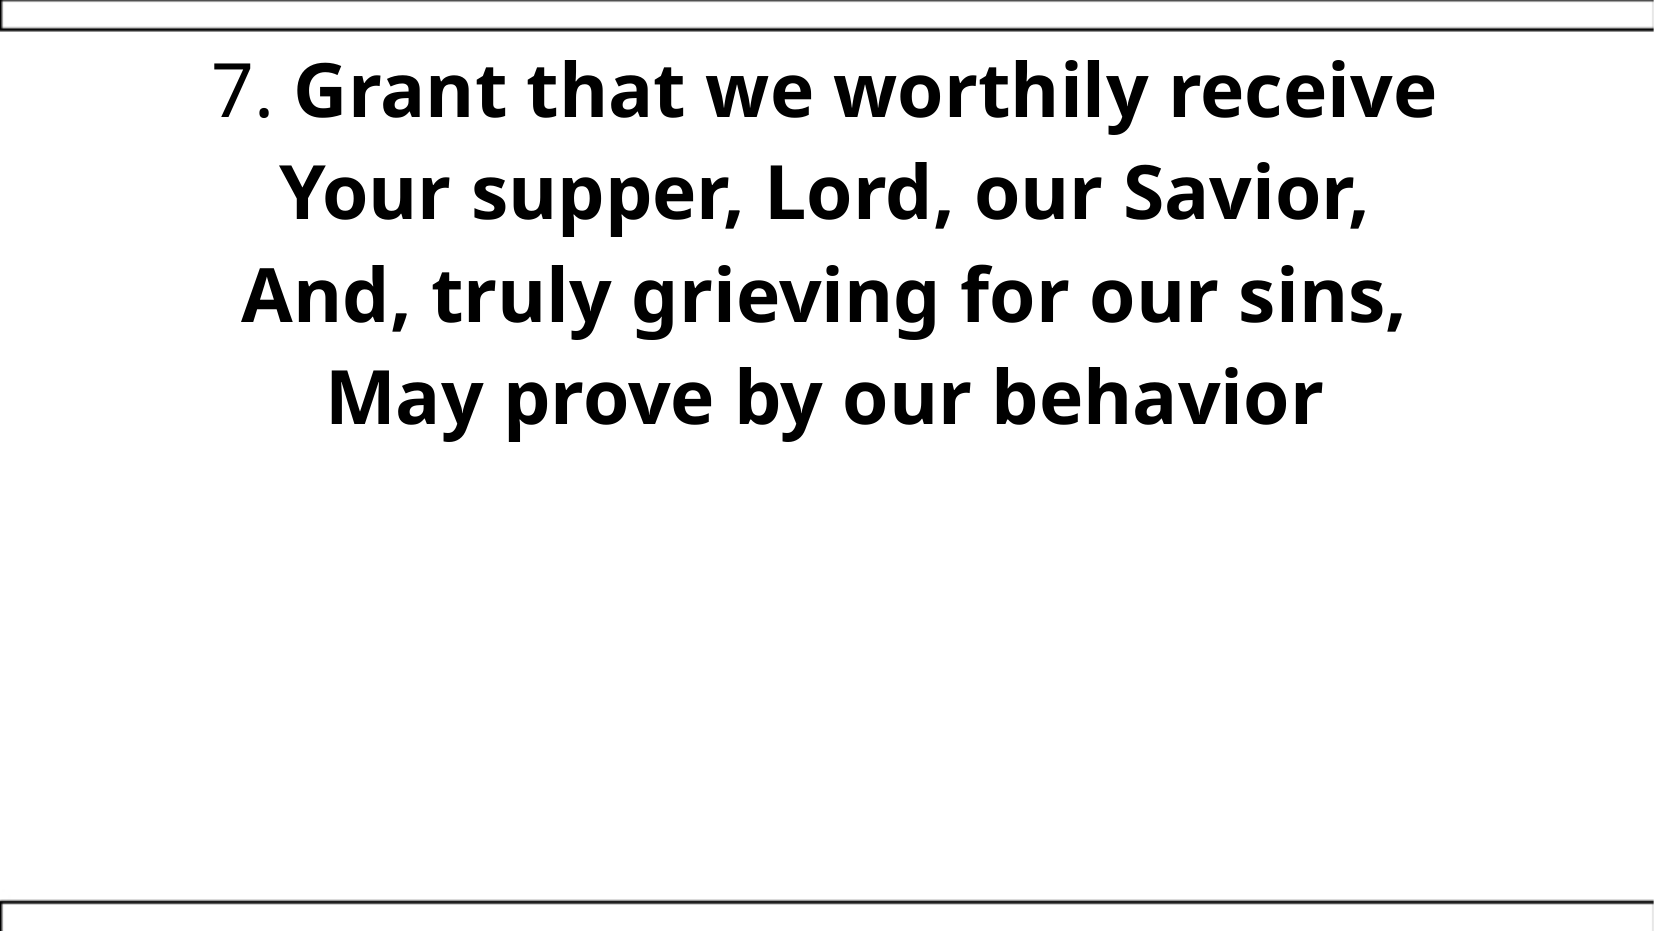

7. Grant that we worthily receive
Your supper, Lord, our Savior,
And, truly grieving for our sins,
May prove by our behavior